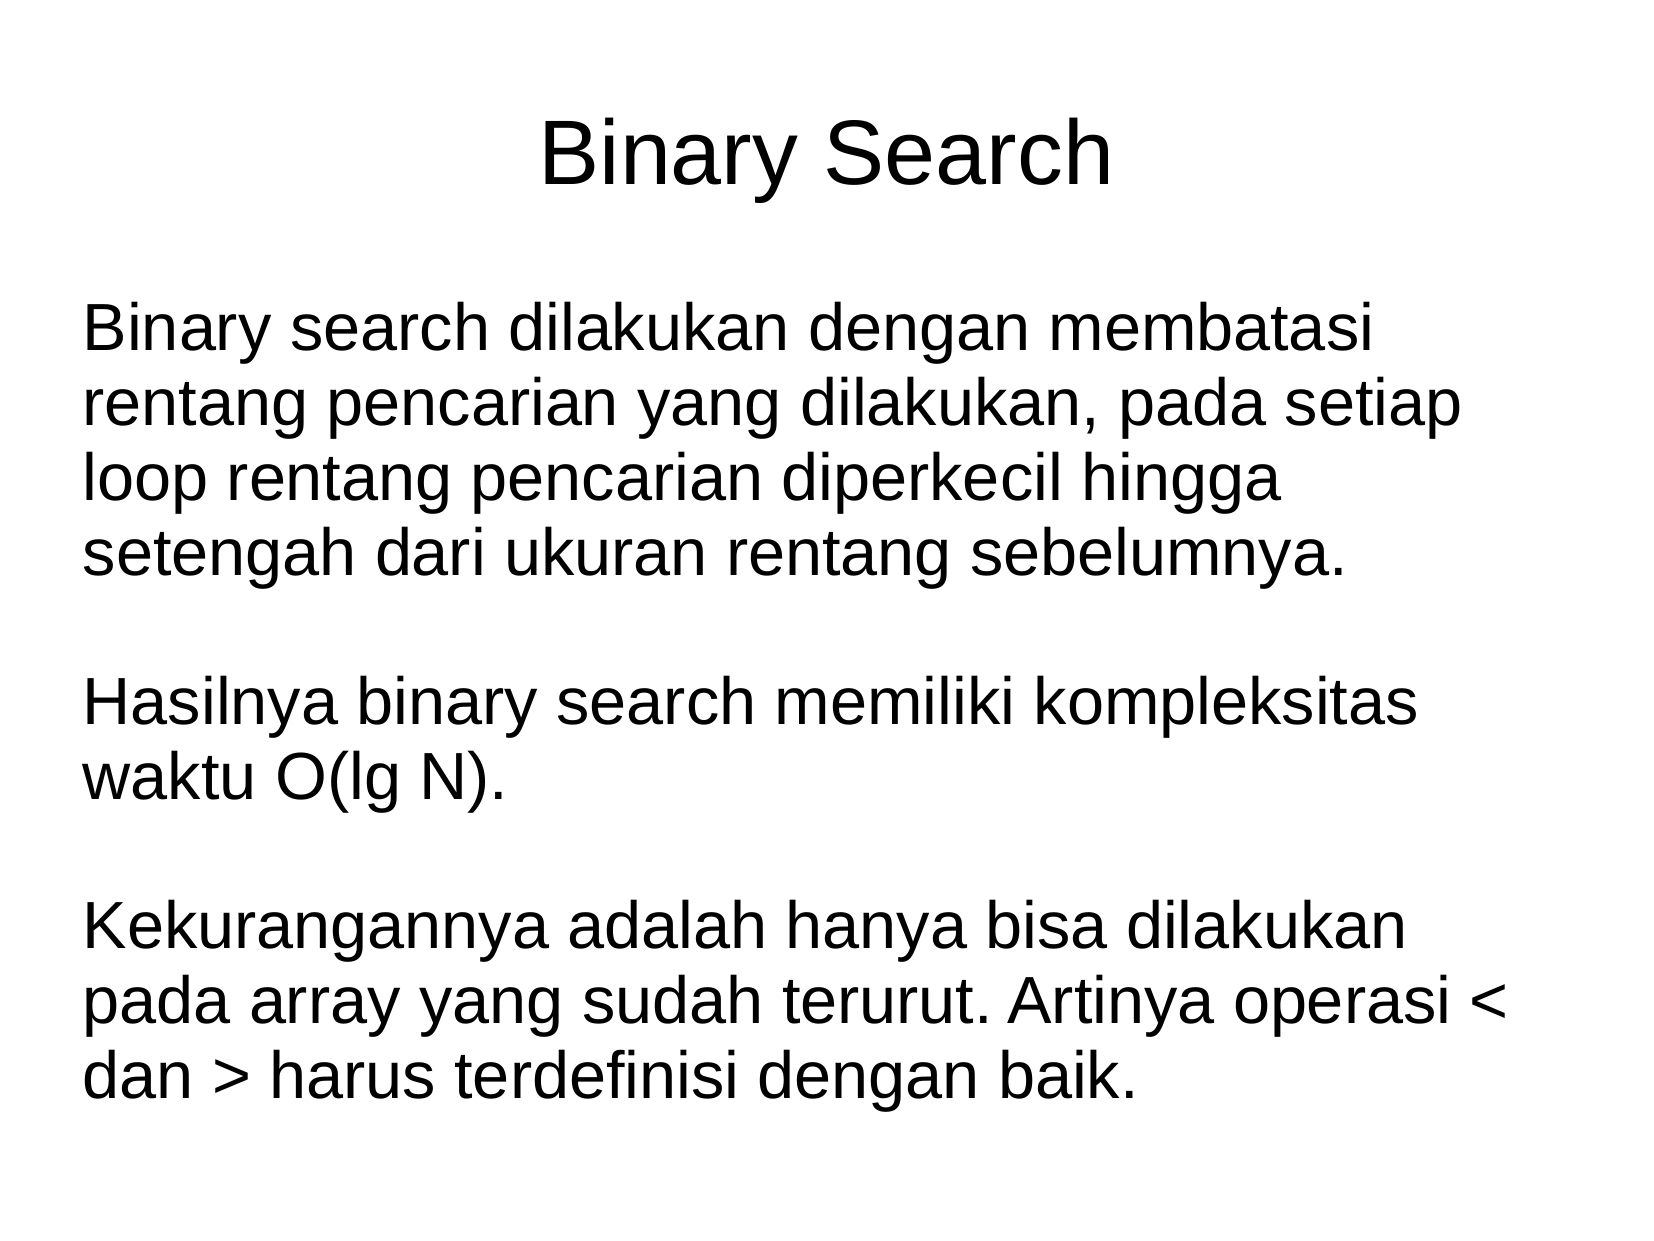

# Binary Search
Binary search dilakukan dengan membatasi rentang pencarian yang dilakukan, pada setiap loop rentang pencarian diperkecil hingga setengah dari ukuran rentang sebelumnya.
Hasilnya binary search memiliki kompleksitas waktu O(lg N).
Kekurangannya adalah hanya bisa dilakukan pada array yang sudah terurut. Artinya operasi < dan > harus terdefinisi dengan baik.